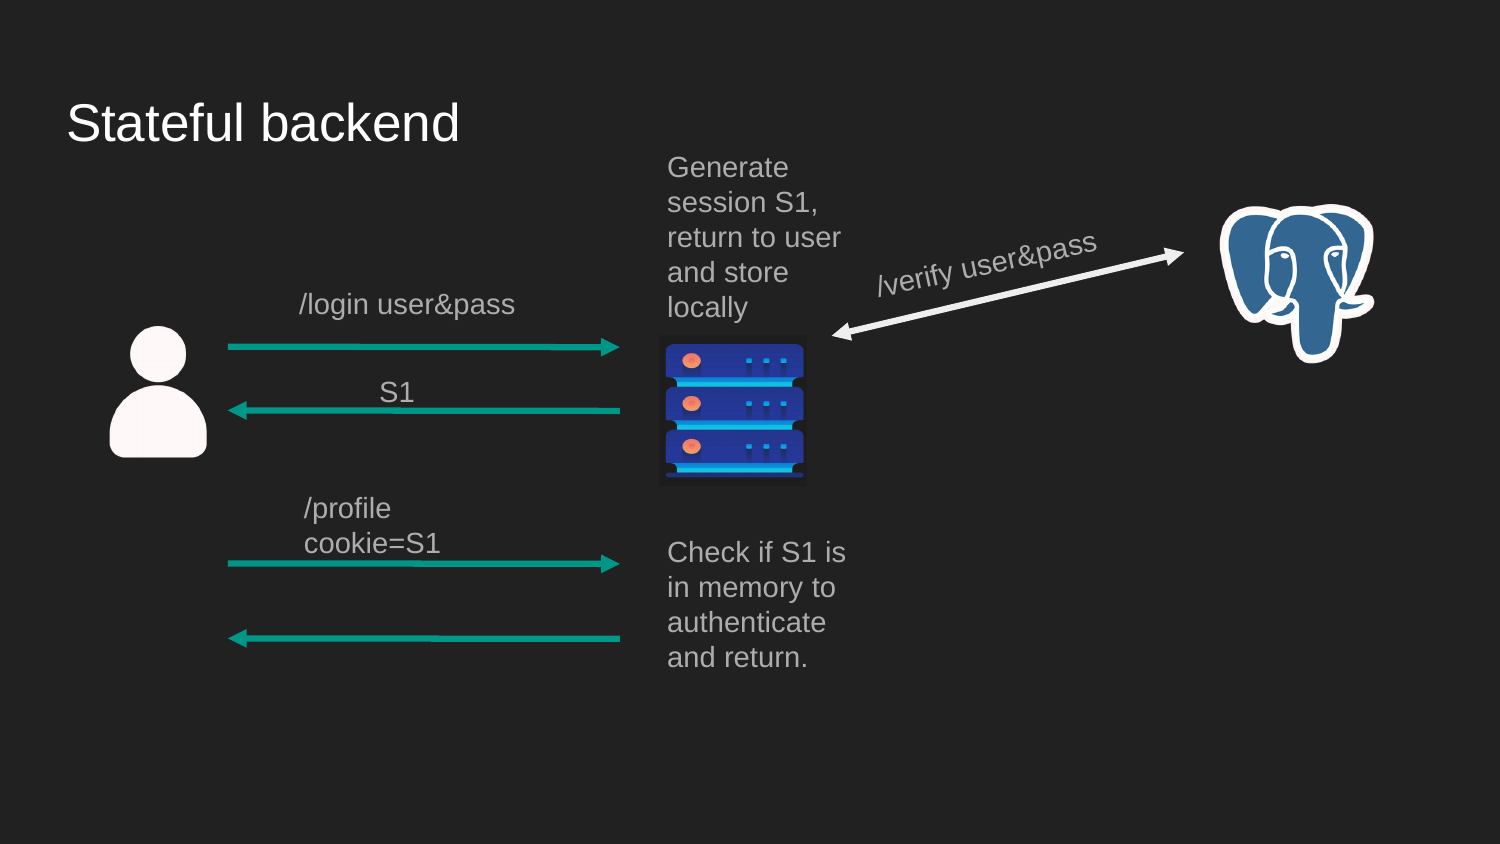

# Stateful backend
Generate session S1, return to user and store locally
/verify user&pass
/login user&pass
S1
/profile
cookie=S1
Check if S1 is in memory to authenticate and return.